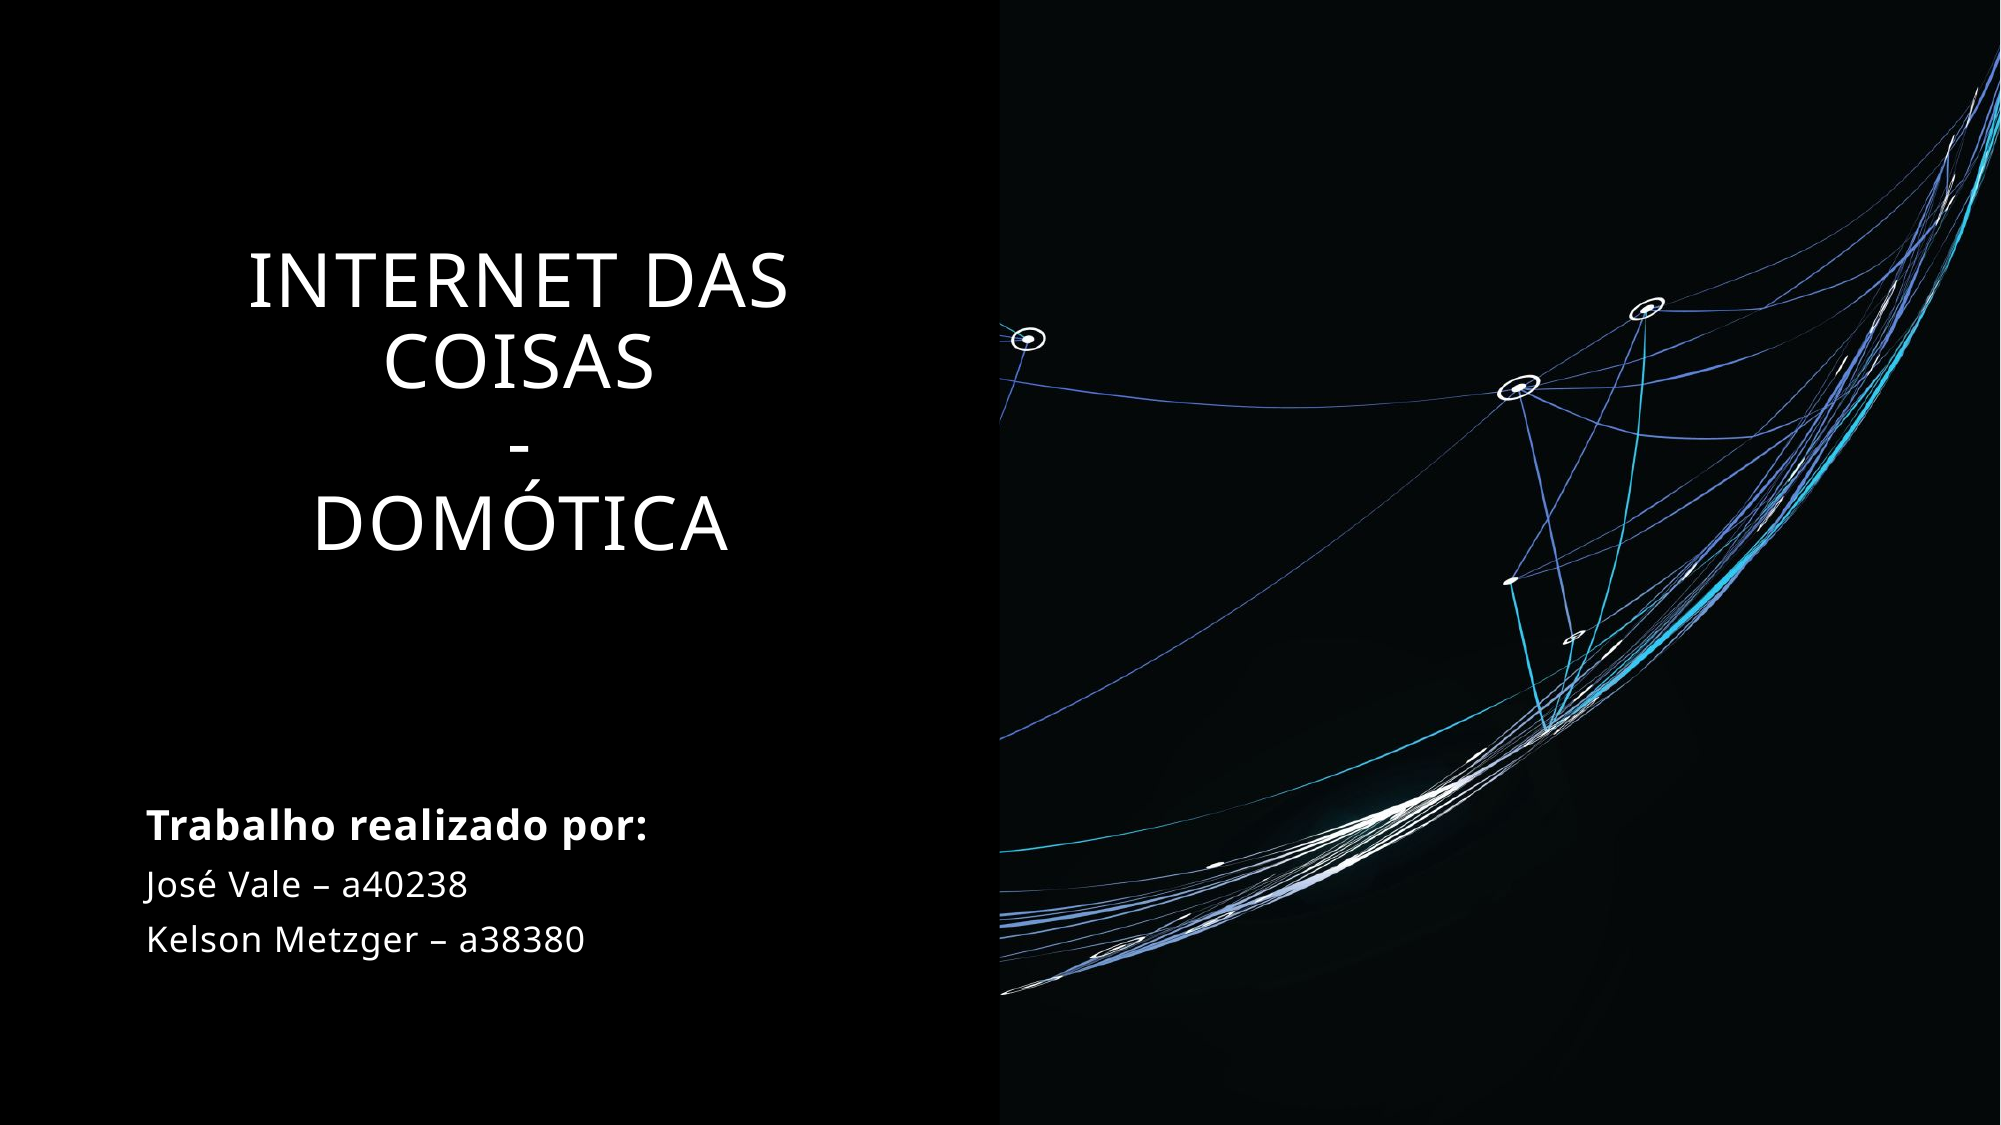

# Internet das Coisas - Domótica
Trabalho realizado por:
José Vale – a40238
Kelson Metzger – a38380